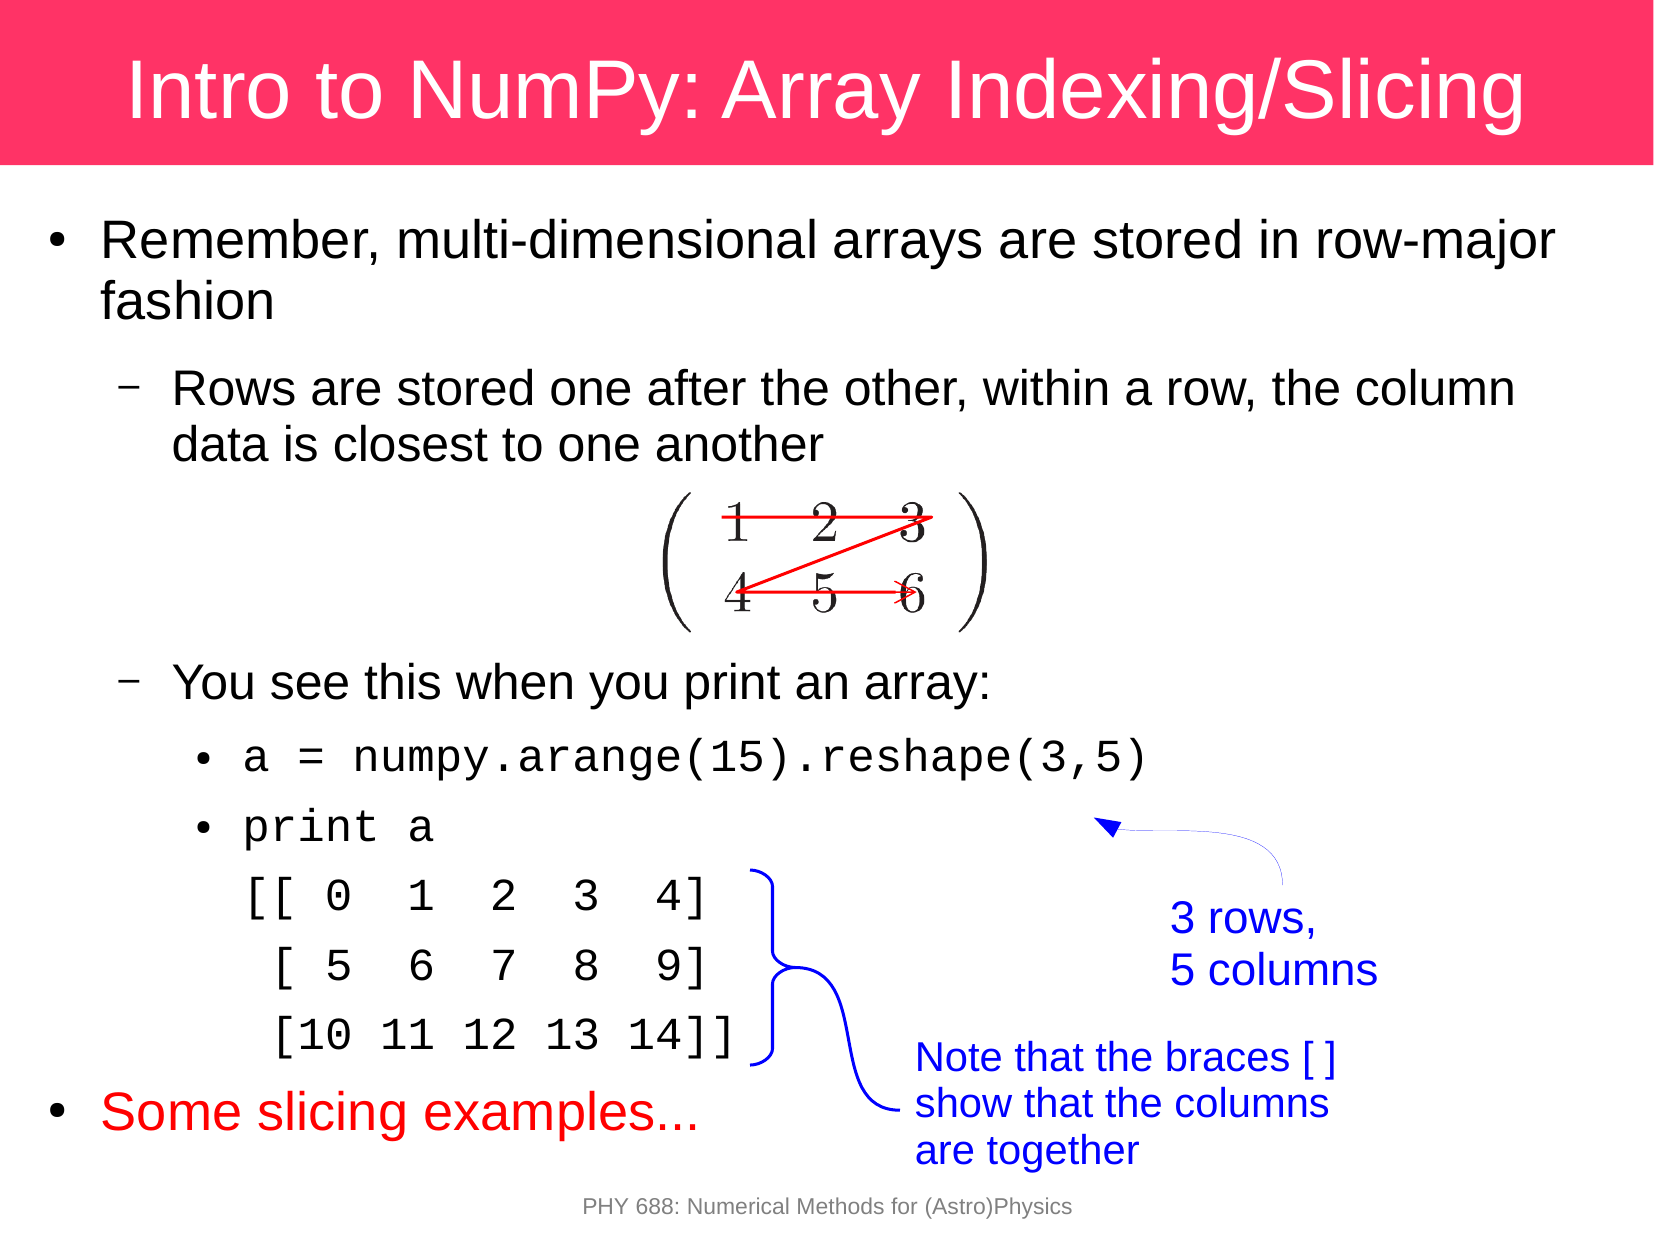

# Intro to NumPy: Array Indexing/Slicing
Remember, multi-dimensional arrays are stored in row-major fashion
Rows are stored one after the other, within a row, the column data is closest to one another
You see this when you print an array:
a = numpy.arange(15).reshape(3,5)
print a
[[ 0 1 2 3 4]
 [ 5 6 7 8 9]
 [10 11 12 13 14]]
Some slicing examples...
3 rows,
5 columns
Note that the braces [ ] show that the columns are together